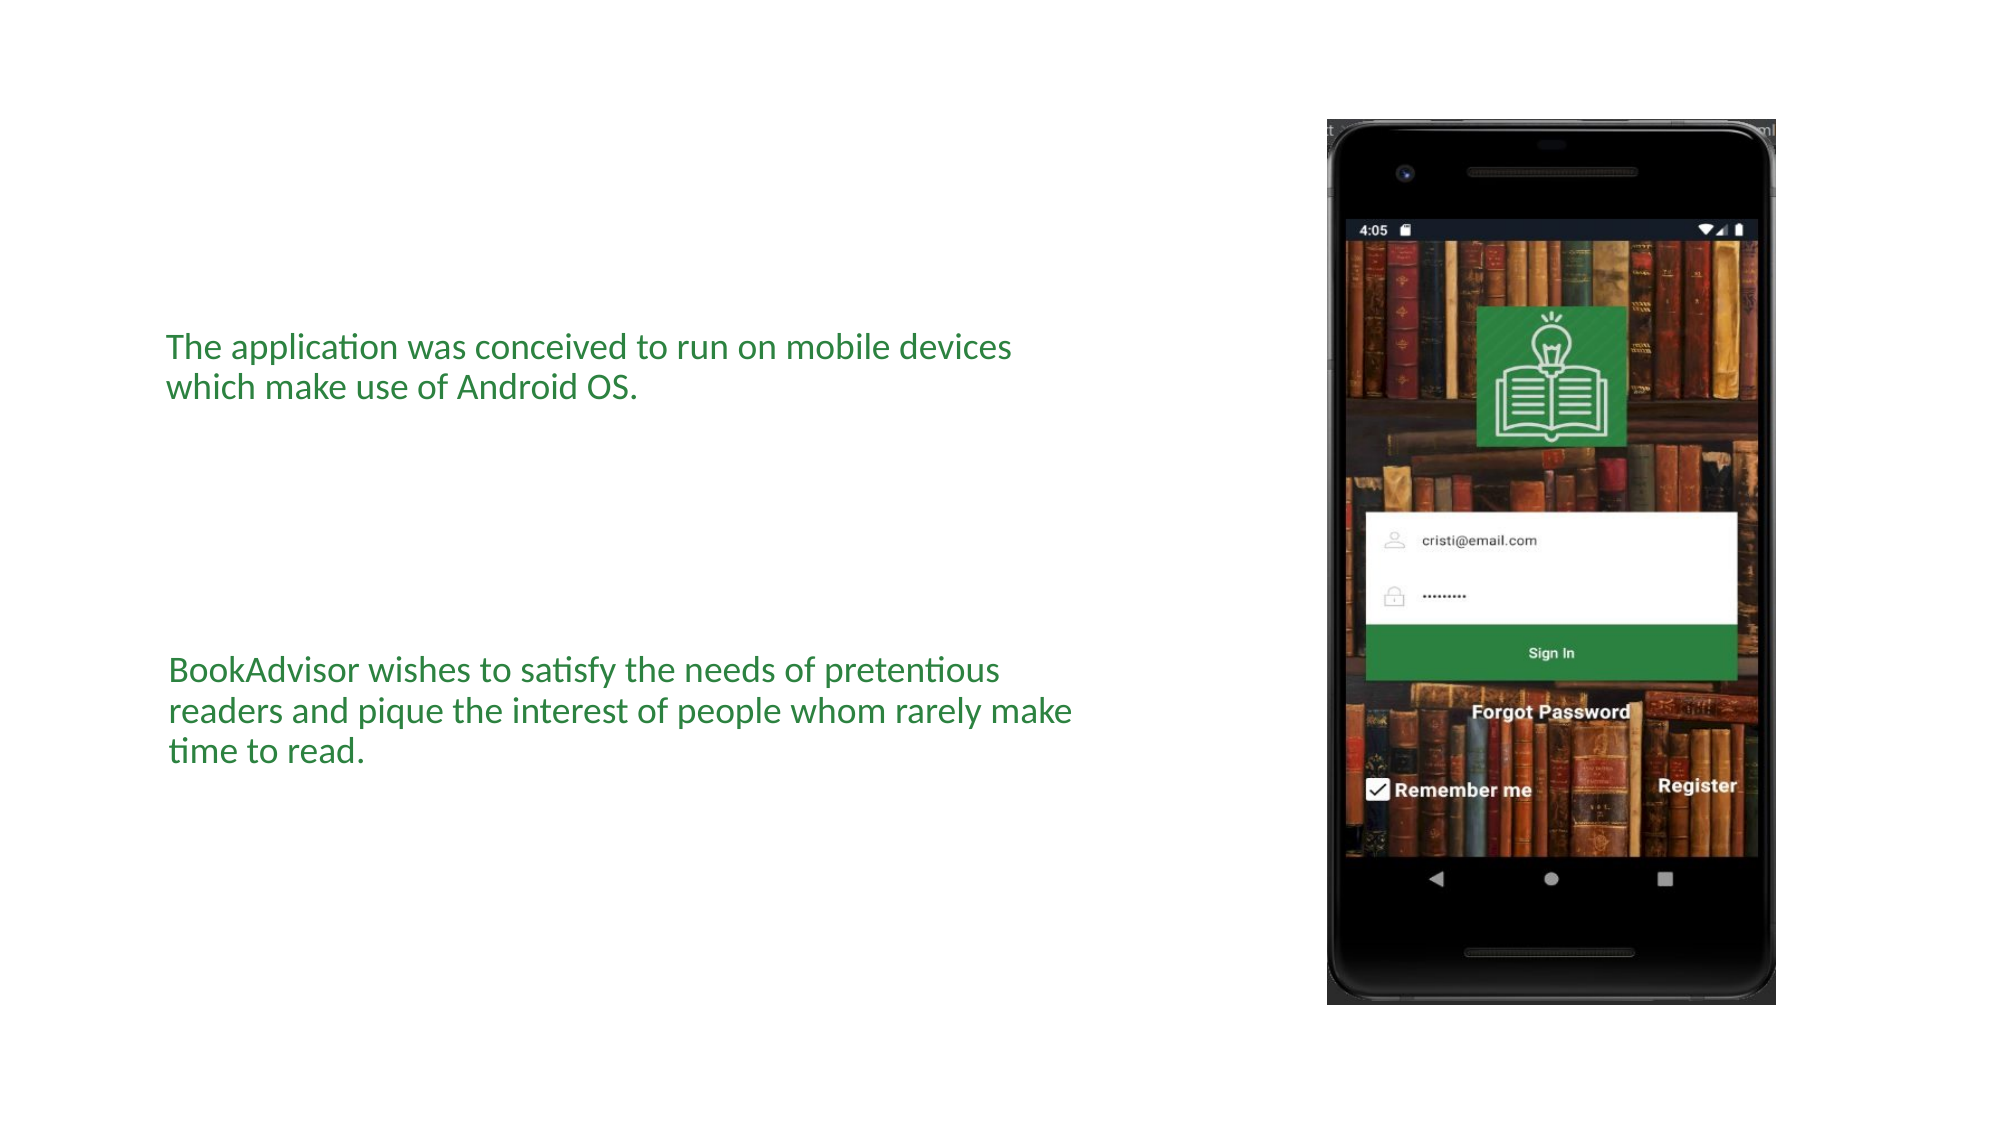

#
	The application was conceived to run on mobile devices which make use of Android OS.
	BookAdvisor wishes to satisfy the needs of pretentious readers and pique the interest of people whom rarely make time to read.